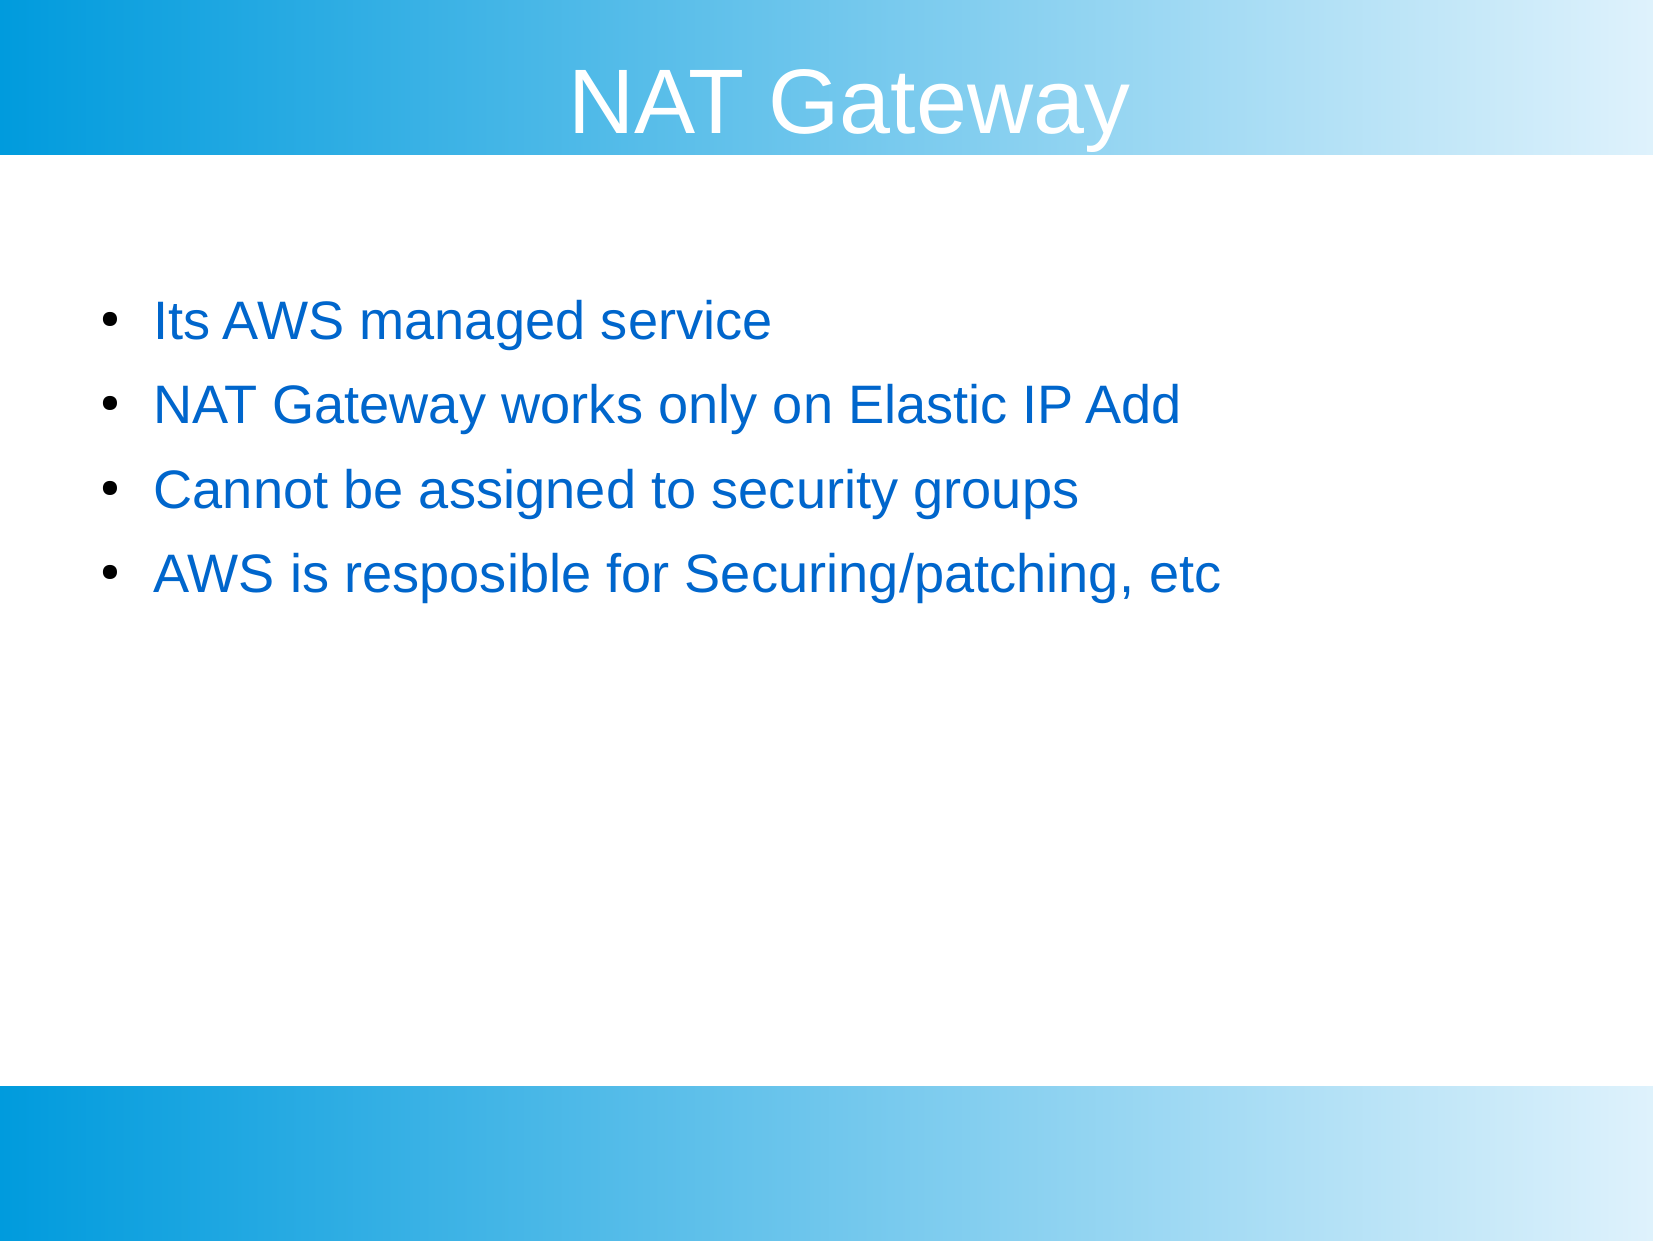

# NAT Gateway
Its AWS managed service
NAT Gateway works only on Elastic IP Add
Cannot be assigned to security groups
AWS is resposible for Securing/patching, etc